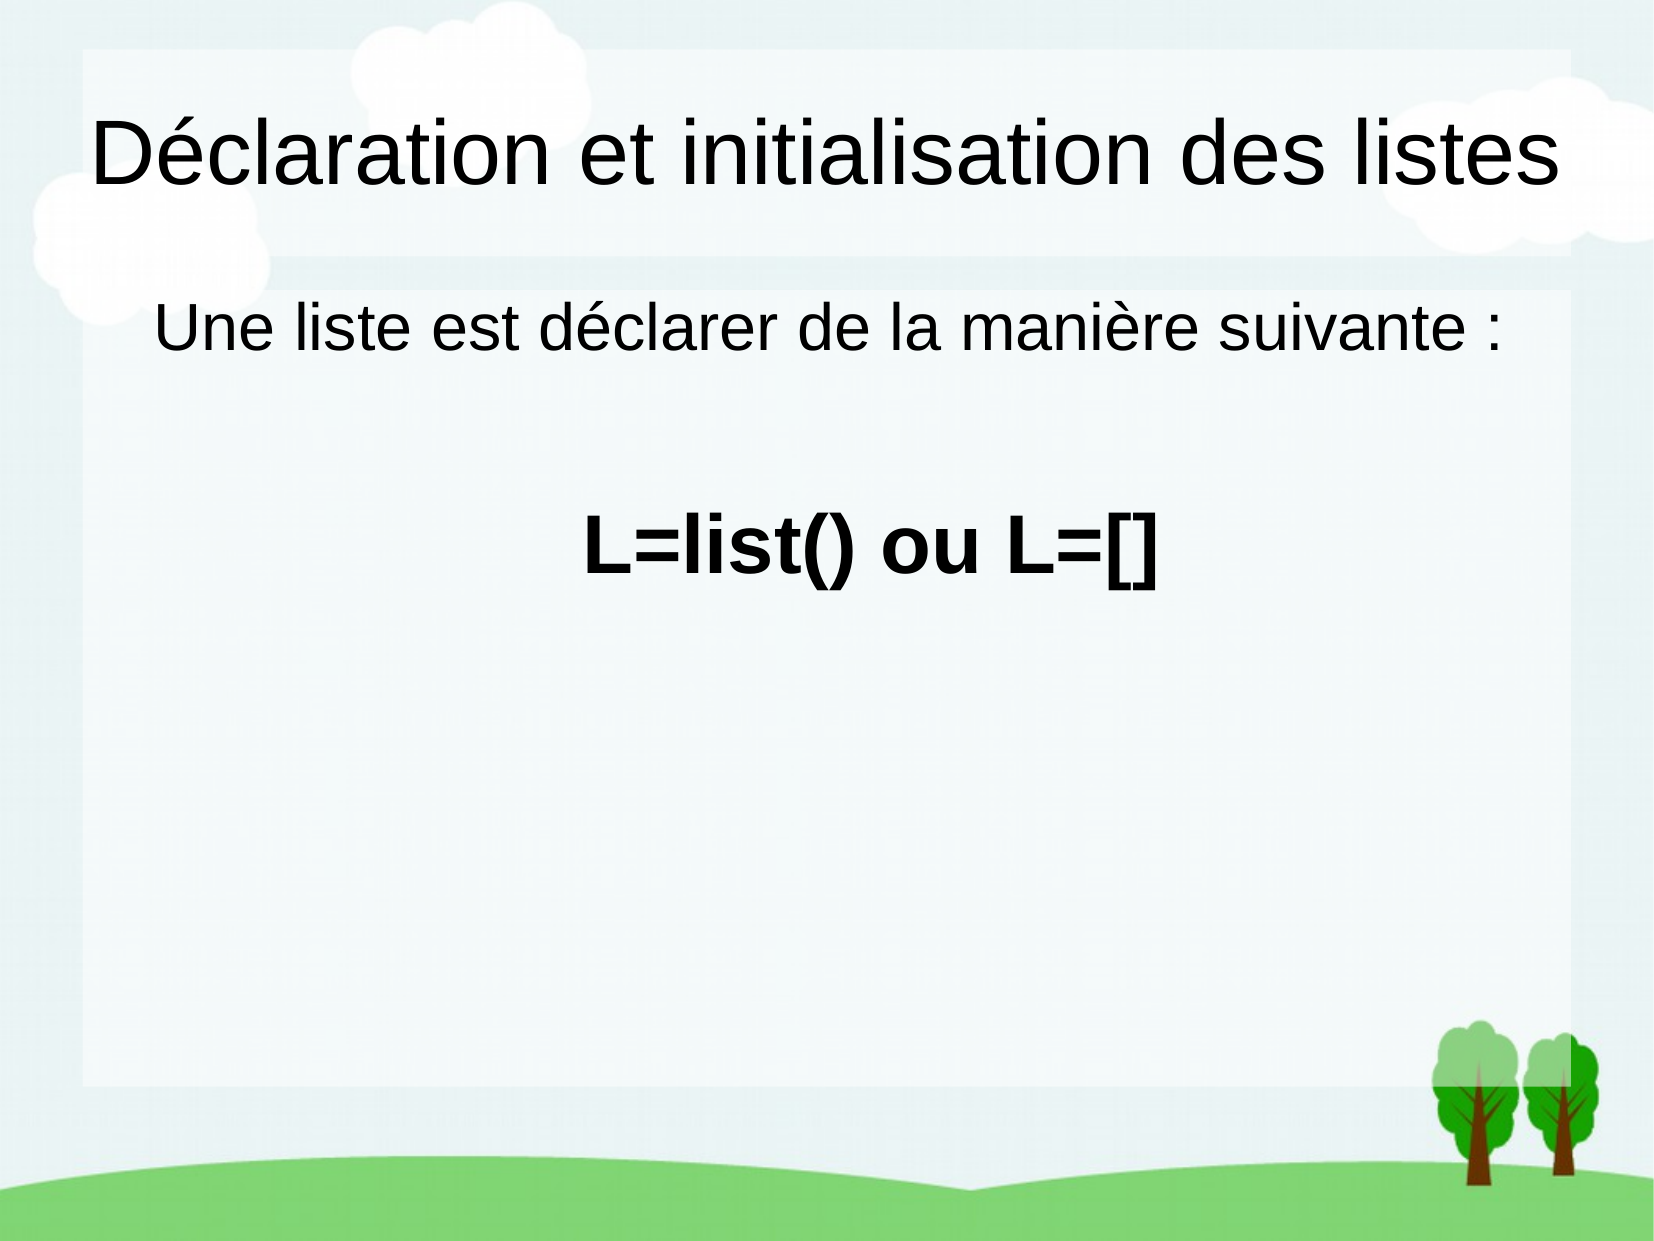

# Déclaration et initialisation des listes
Une liste est déclarer de la manière suivante :
 L=list() ou L=[]